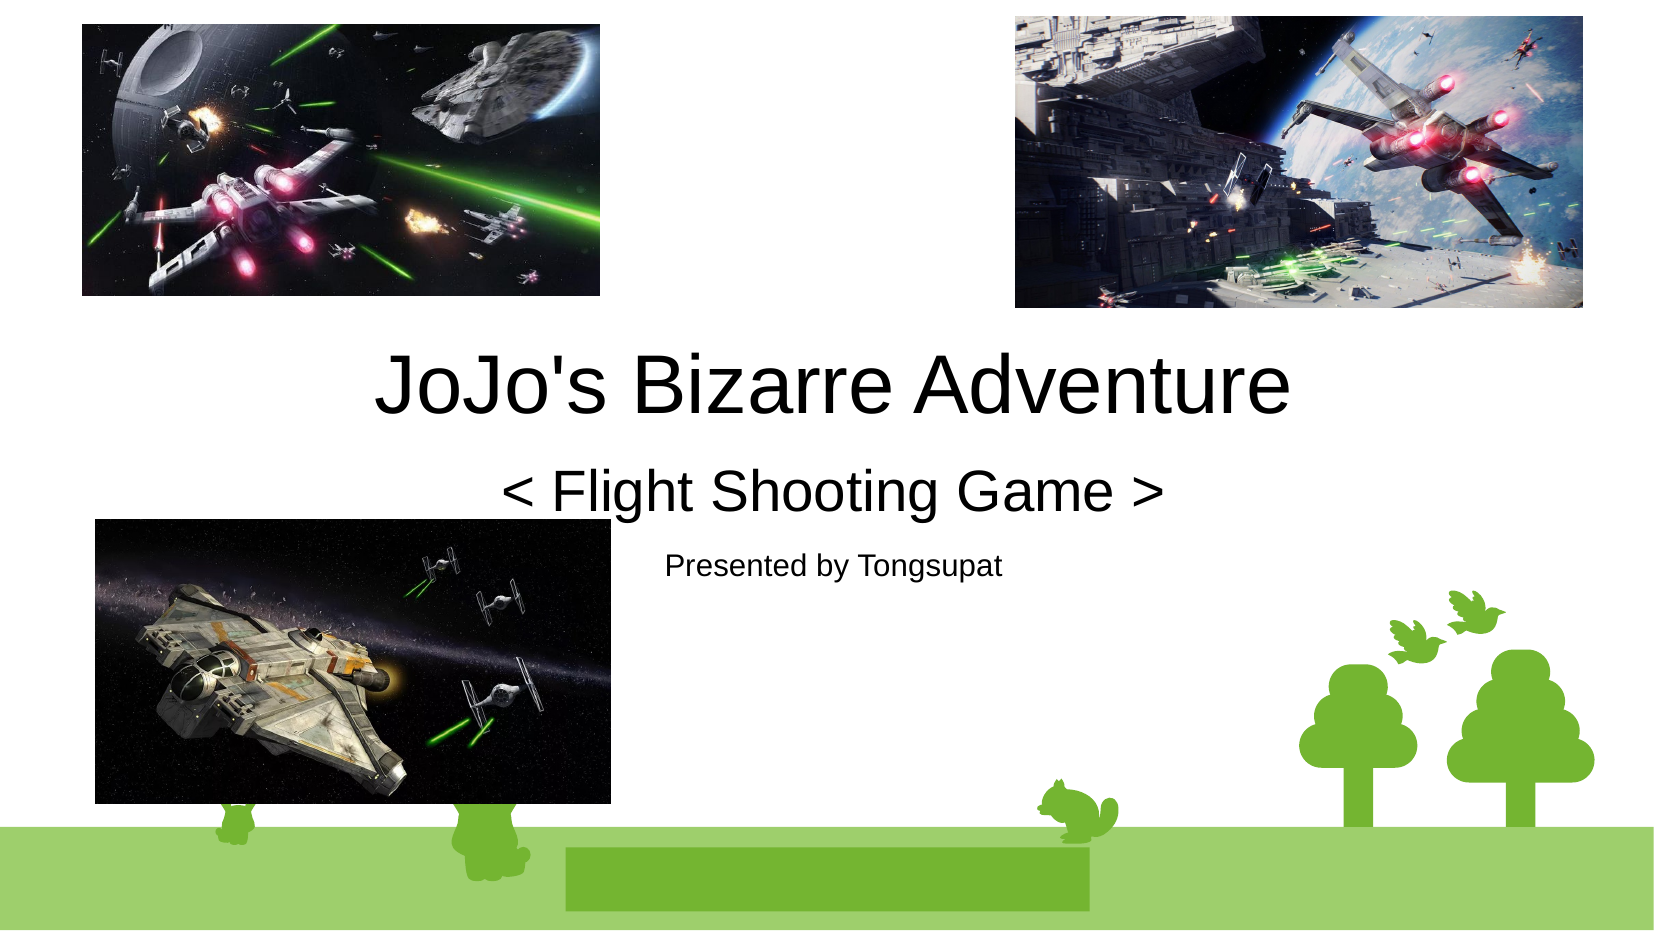

# JoJo's Bizarre Adventure
< Flight Shooting Game >
Presented by Tongsupat